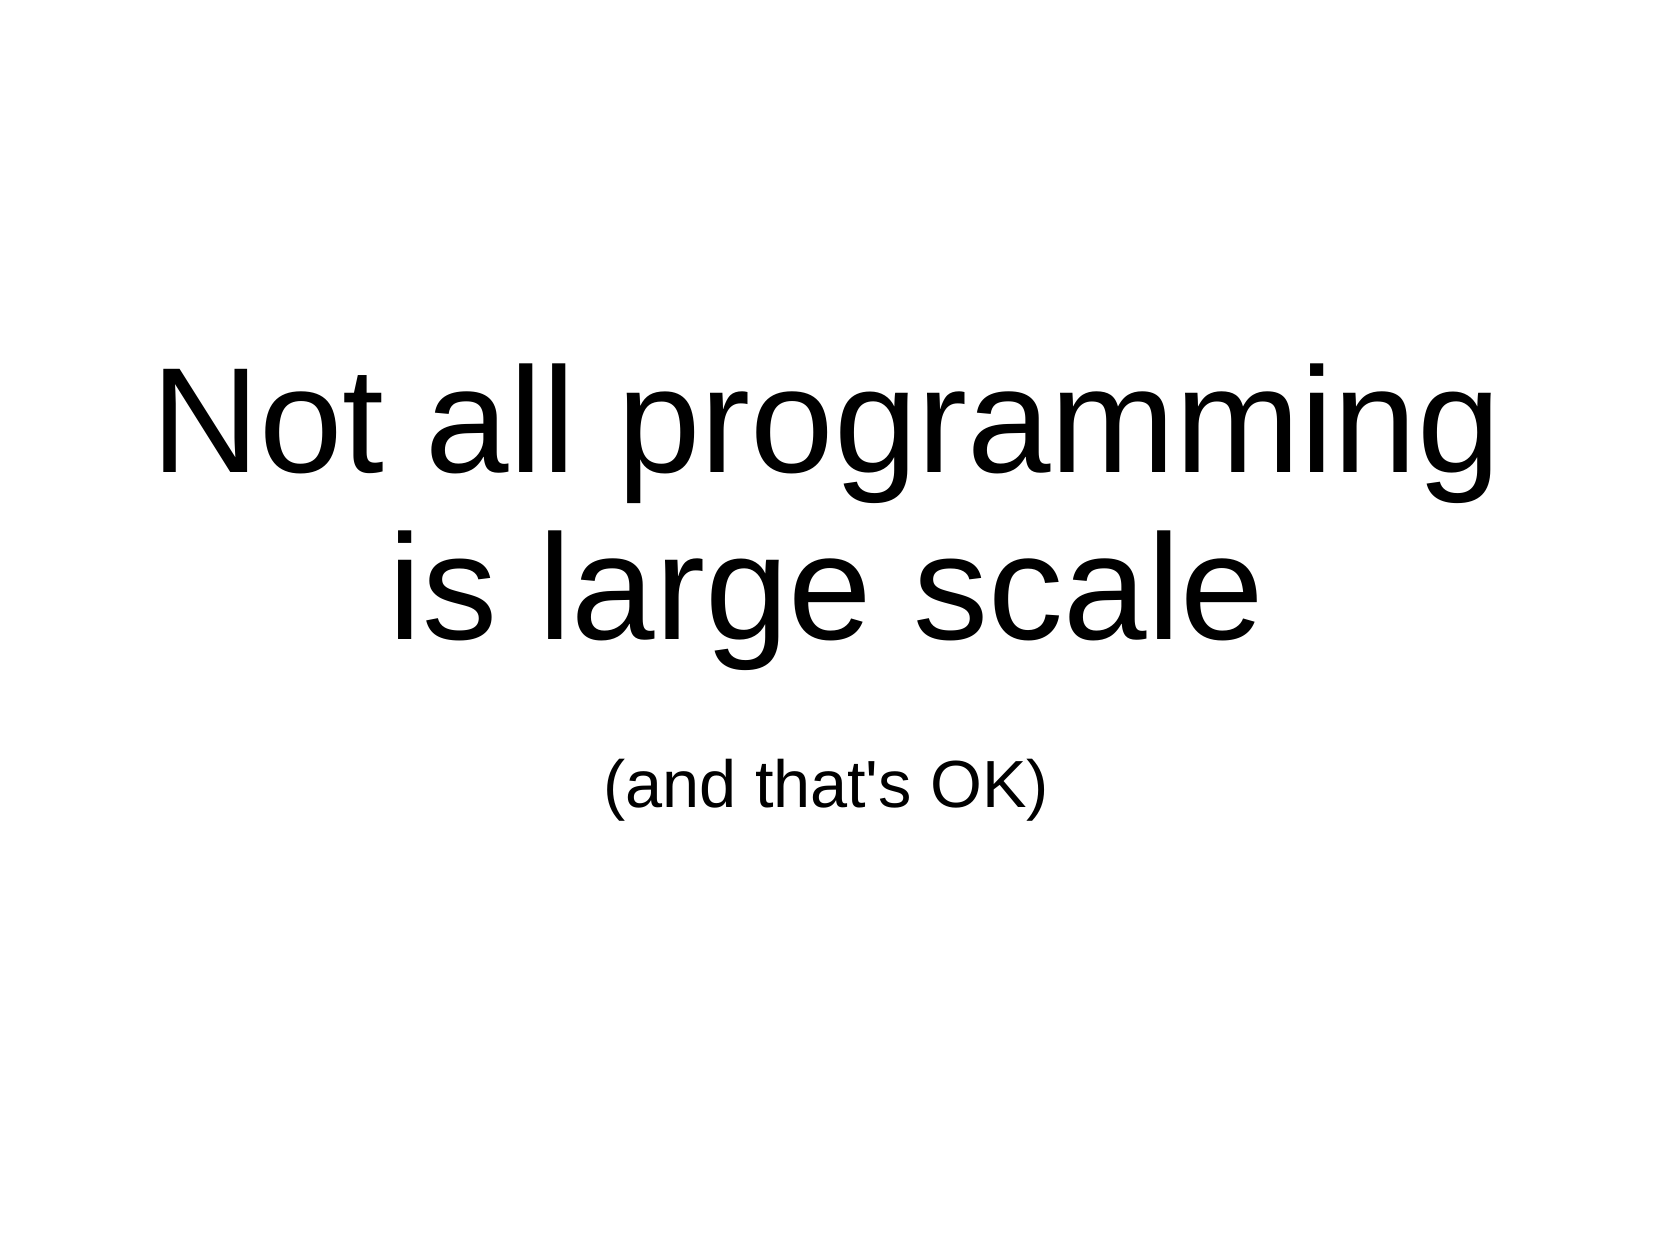

# Not all programming is large scale
(and that's OK)